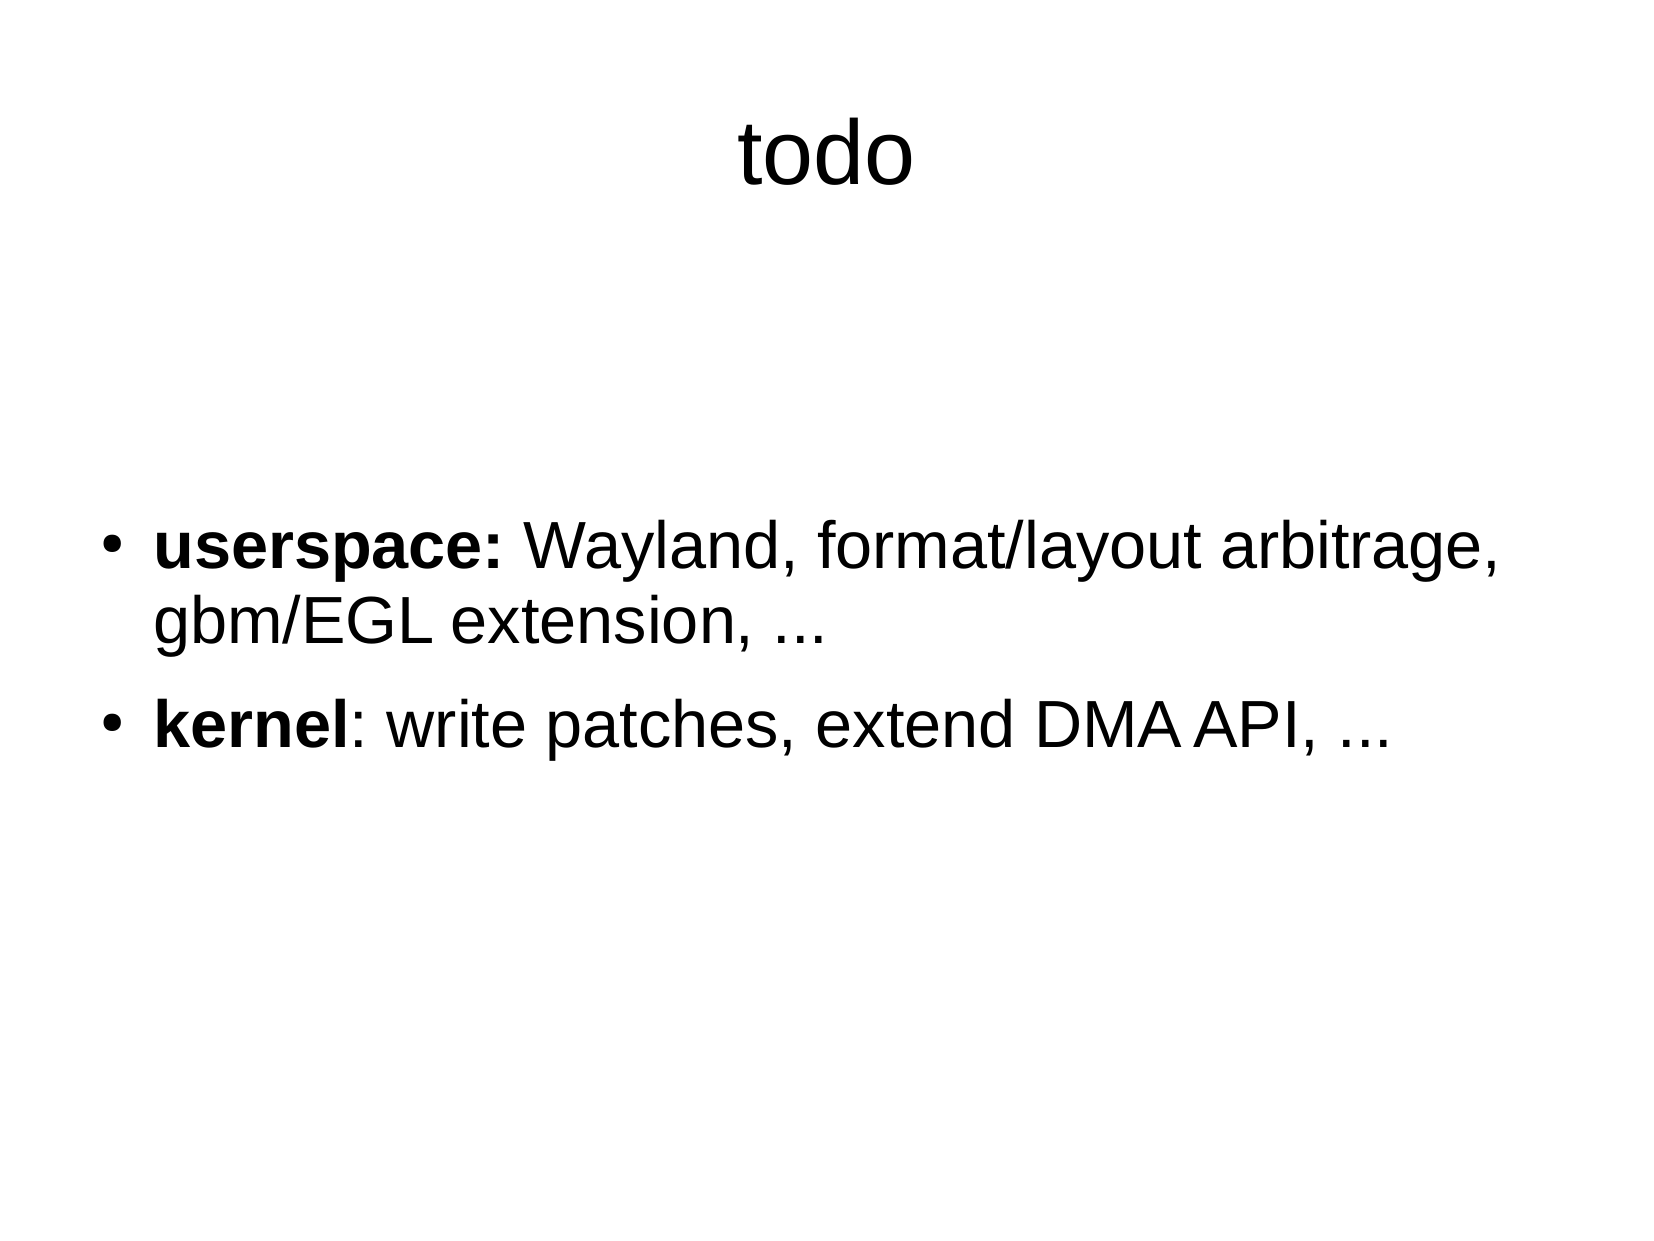

# todo
userspace: Wayland, format/layout arbitrage, gbm/EGL extension, ...
kernel: write patches, extend DMA API, ...